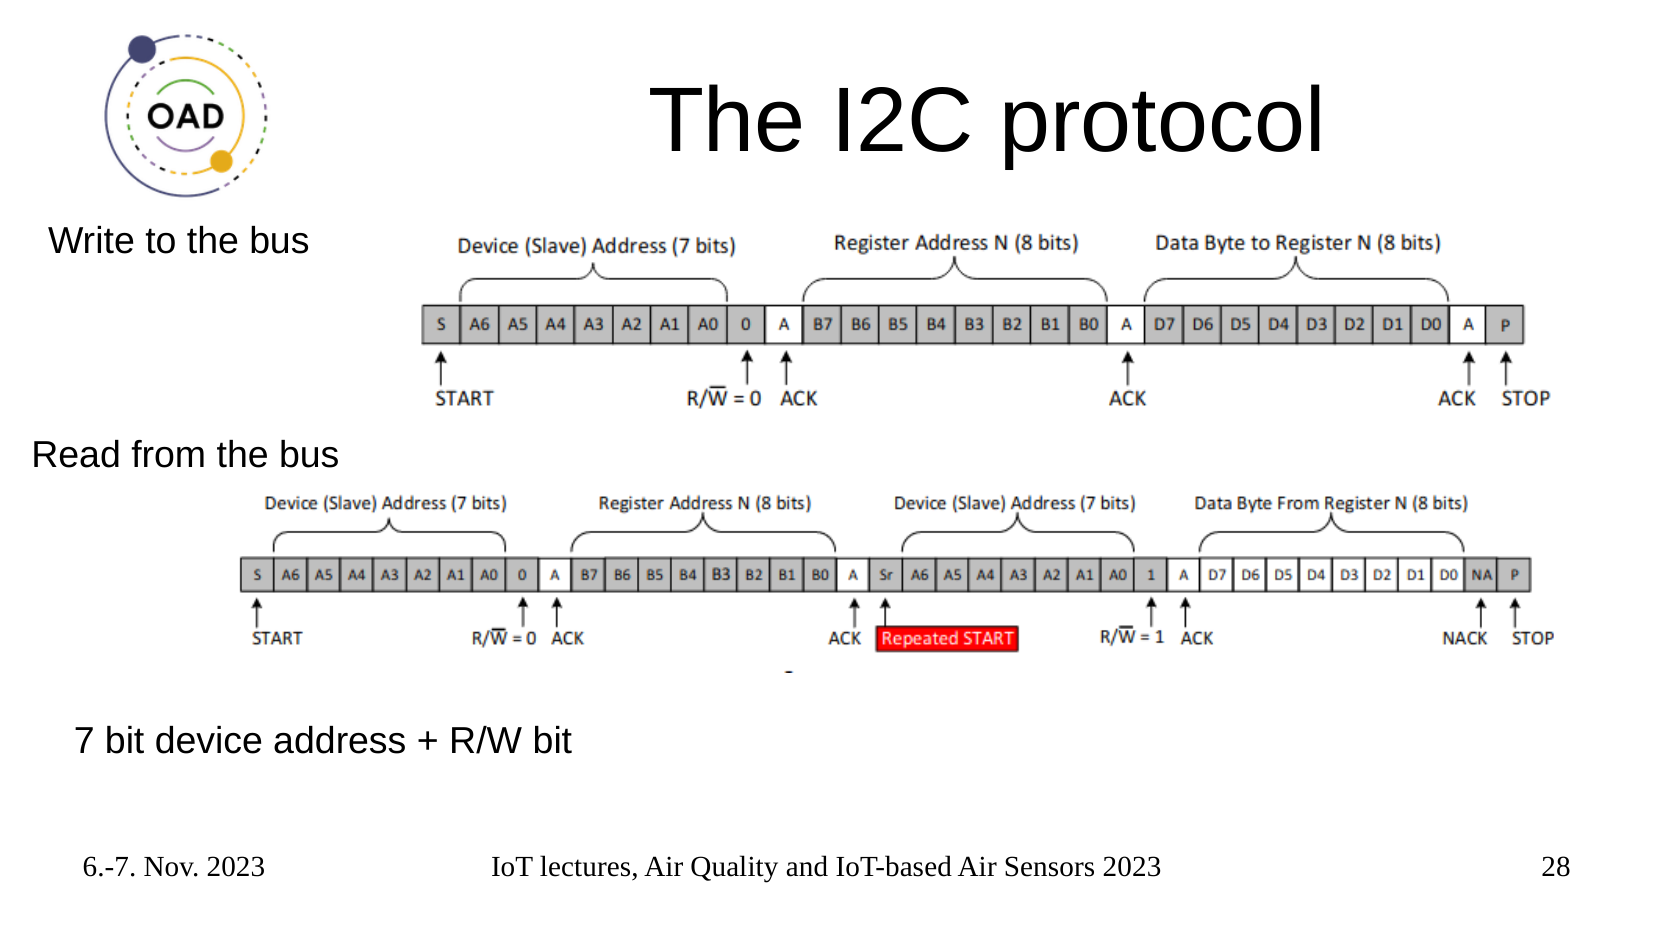

# The I2C protocol
Write to the bus
Read from the bus
7 bit device address + R/W bit
6.-7. Nov. 2023
IoT lectures, Air Quality and IoT-based Air Sensors 2023
28